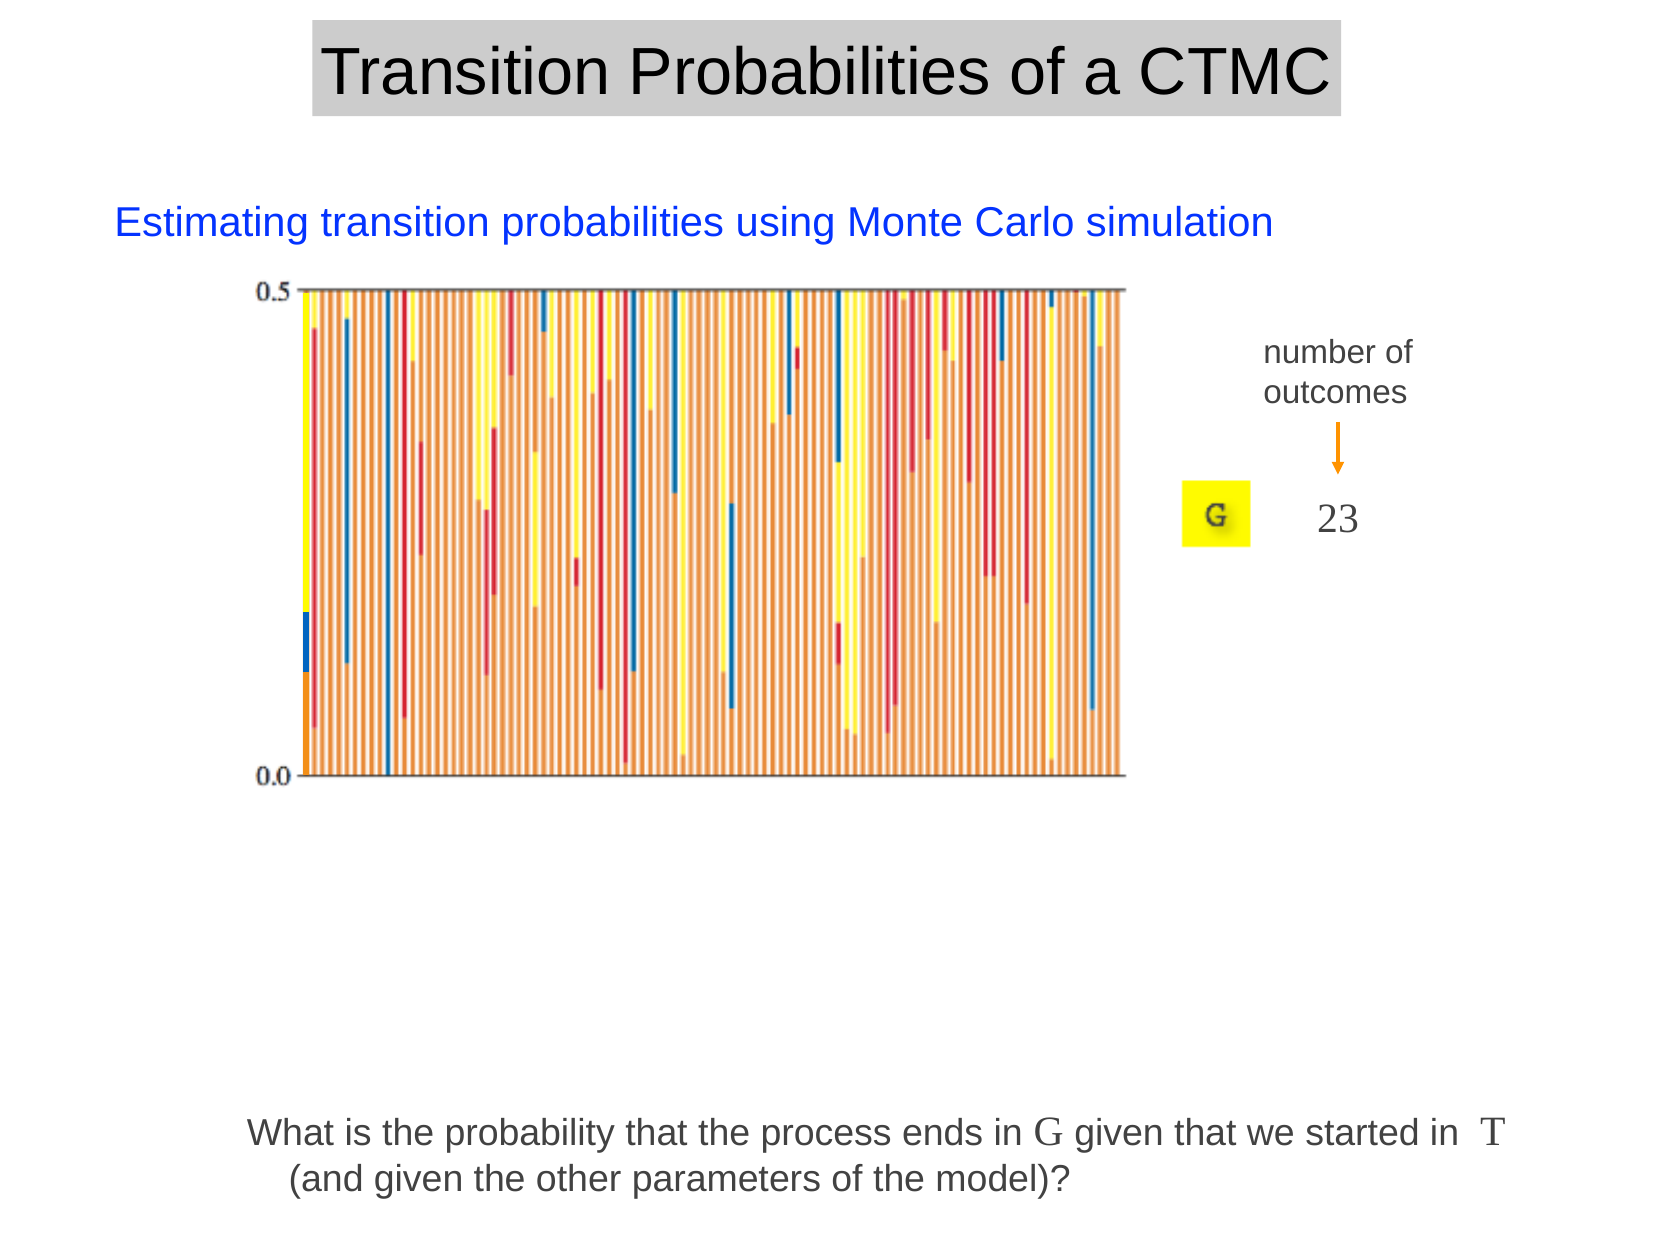

Transition Probabilities of a CTMC
Estimating transition probabilities using Monte Carlo simulation
number of
outcomes
23
What is the probability that the process ends in G given that we started in T
 (and given the other parameters of the model)?